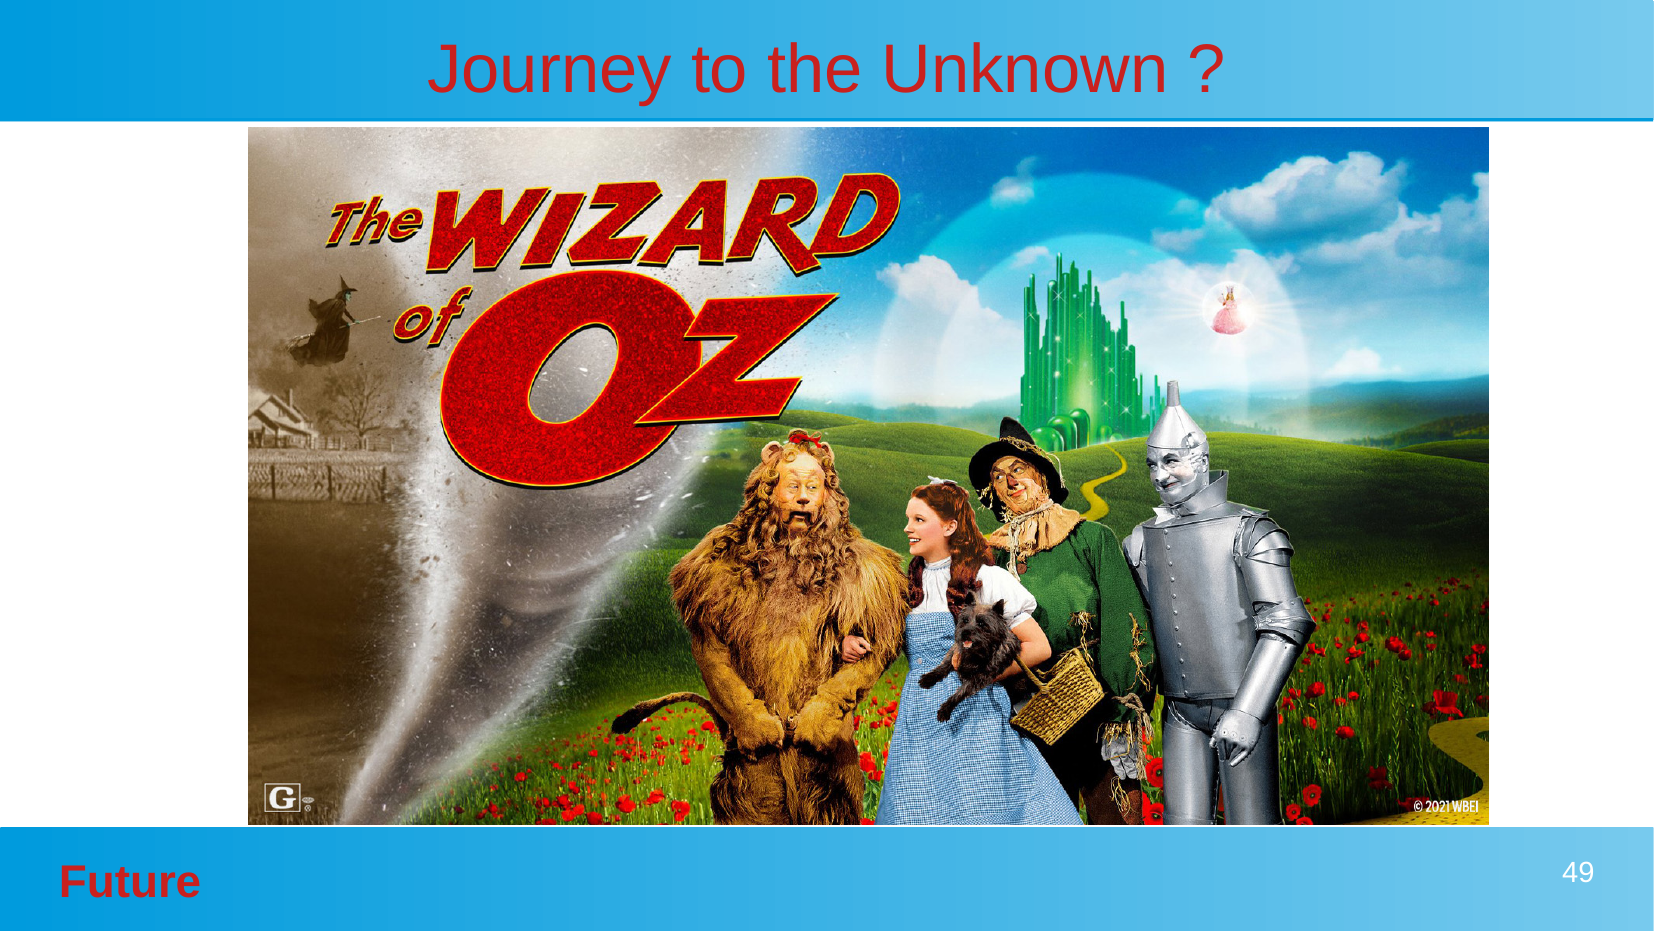

# Journey to the Unknown ?
49